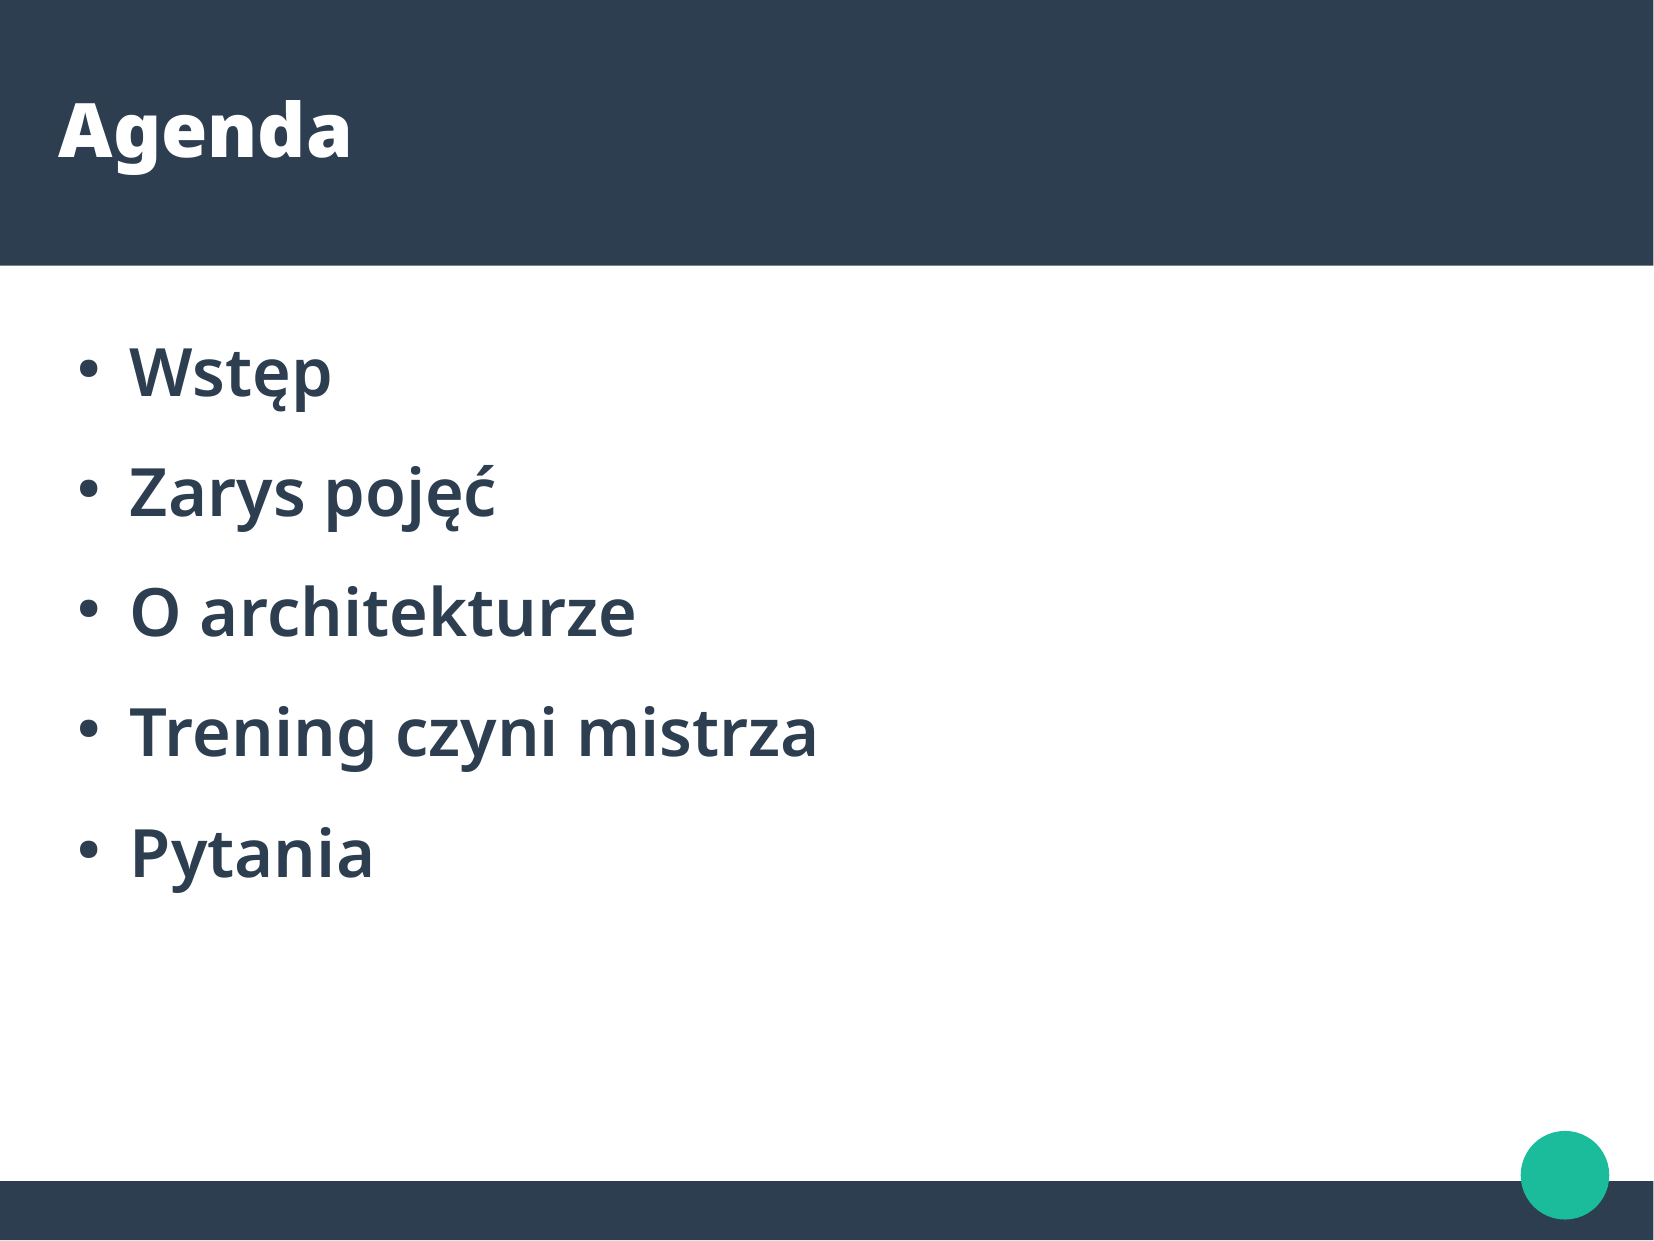

# Agenda
Wstęp
Zarys pojęć
O architekturze
Trening czyni mistrza
Pytania